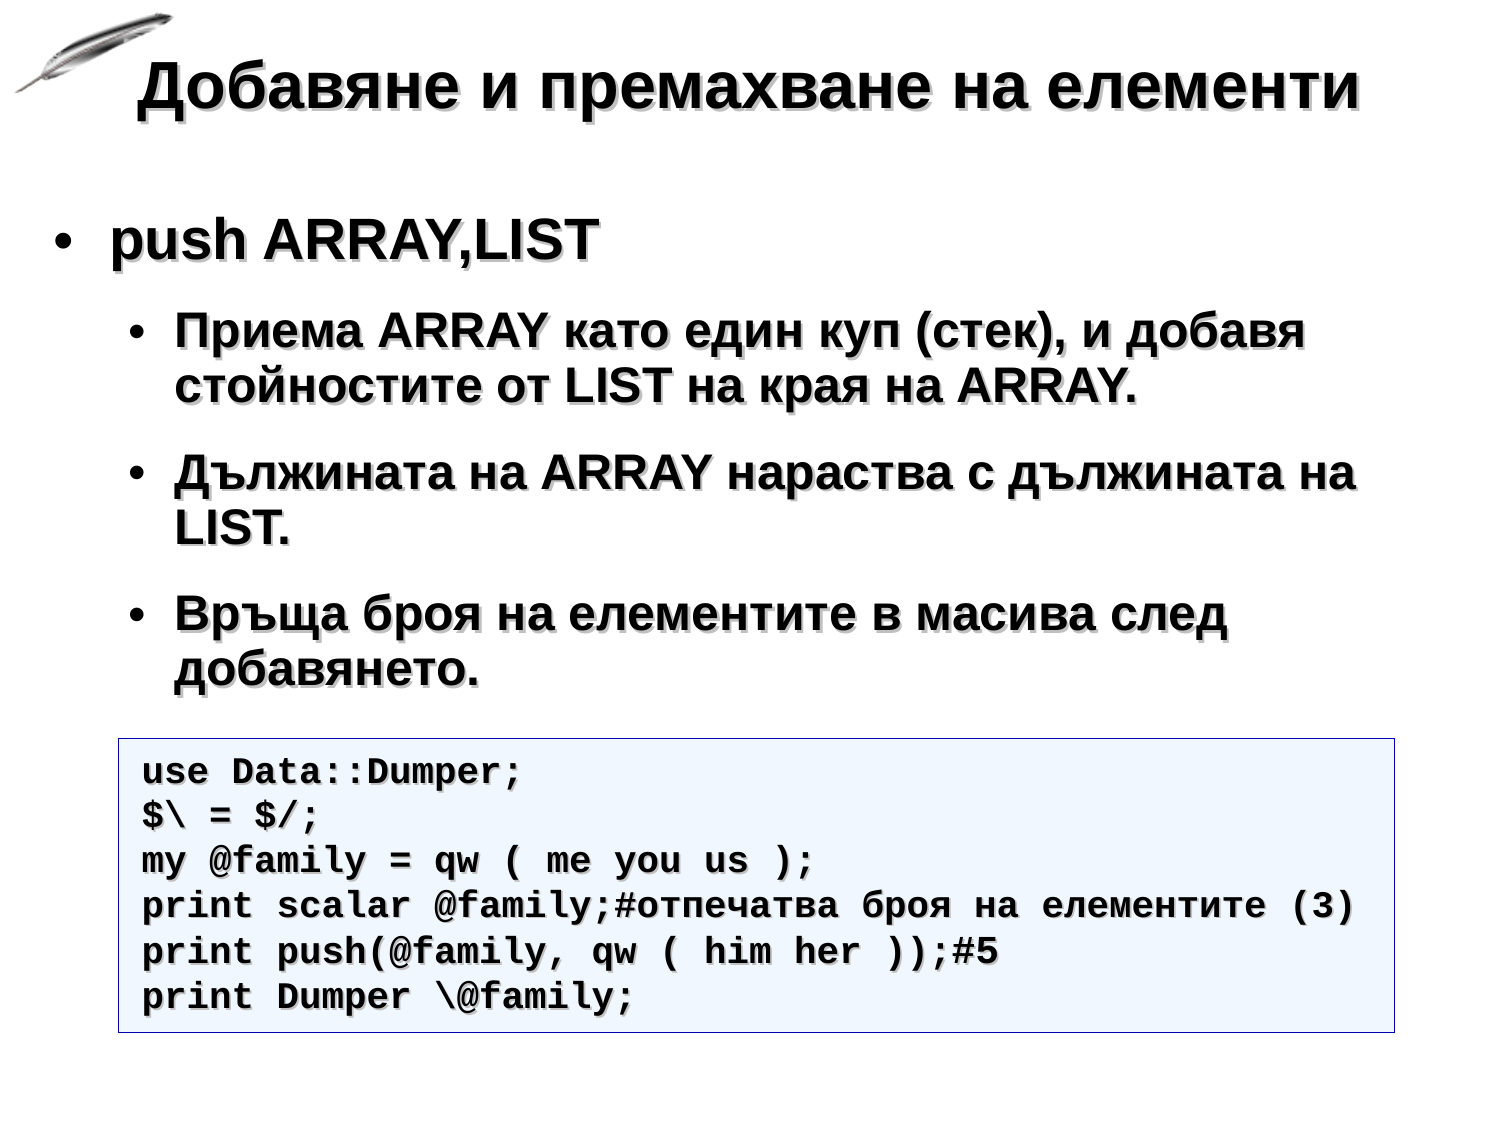

Добавяне и премахване на елементи
# push ARRAY,LIST
Приема ARRAY като един куп (стек), и добавя стойностите от LIST на края на ARRAY.
Дължината на ARRAY нараства с дължината на LIST.
Връща броя на елементите в масива след добавянето.
use Data::Dumper;
$\ = $/;
my @family = qw ( me you us );
print scalar @family;#отпечатва броя на елементите (3)
print push(@family, qw ( him her ));#5
print Dumper \@family;